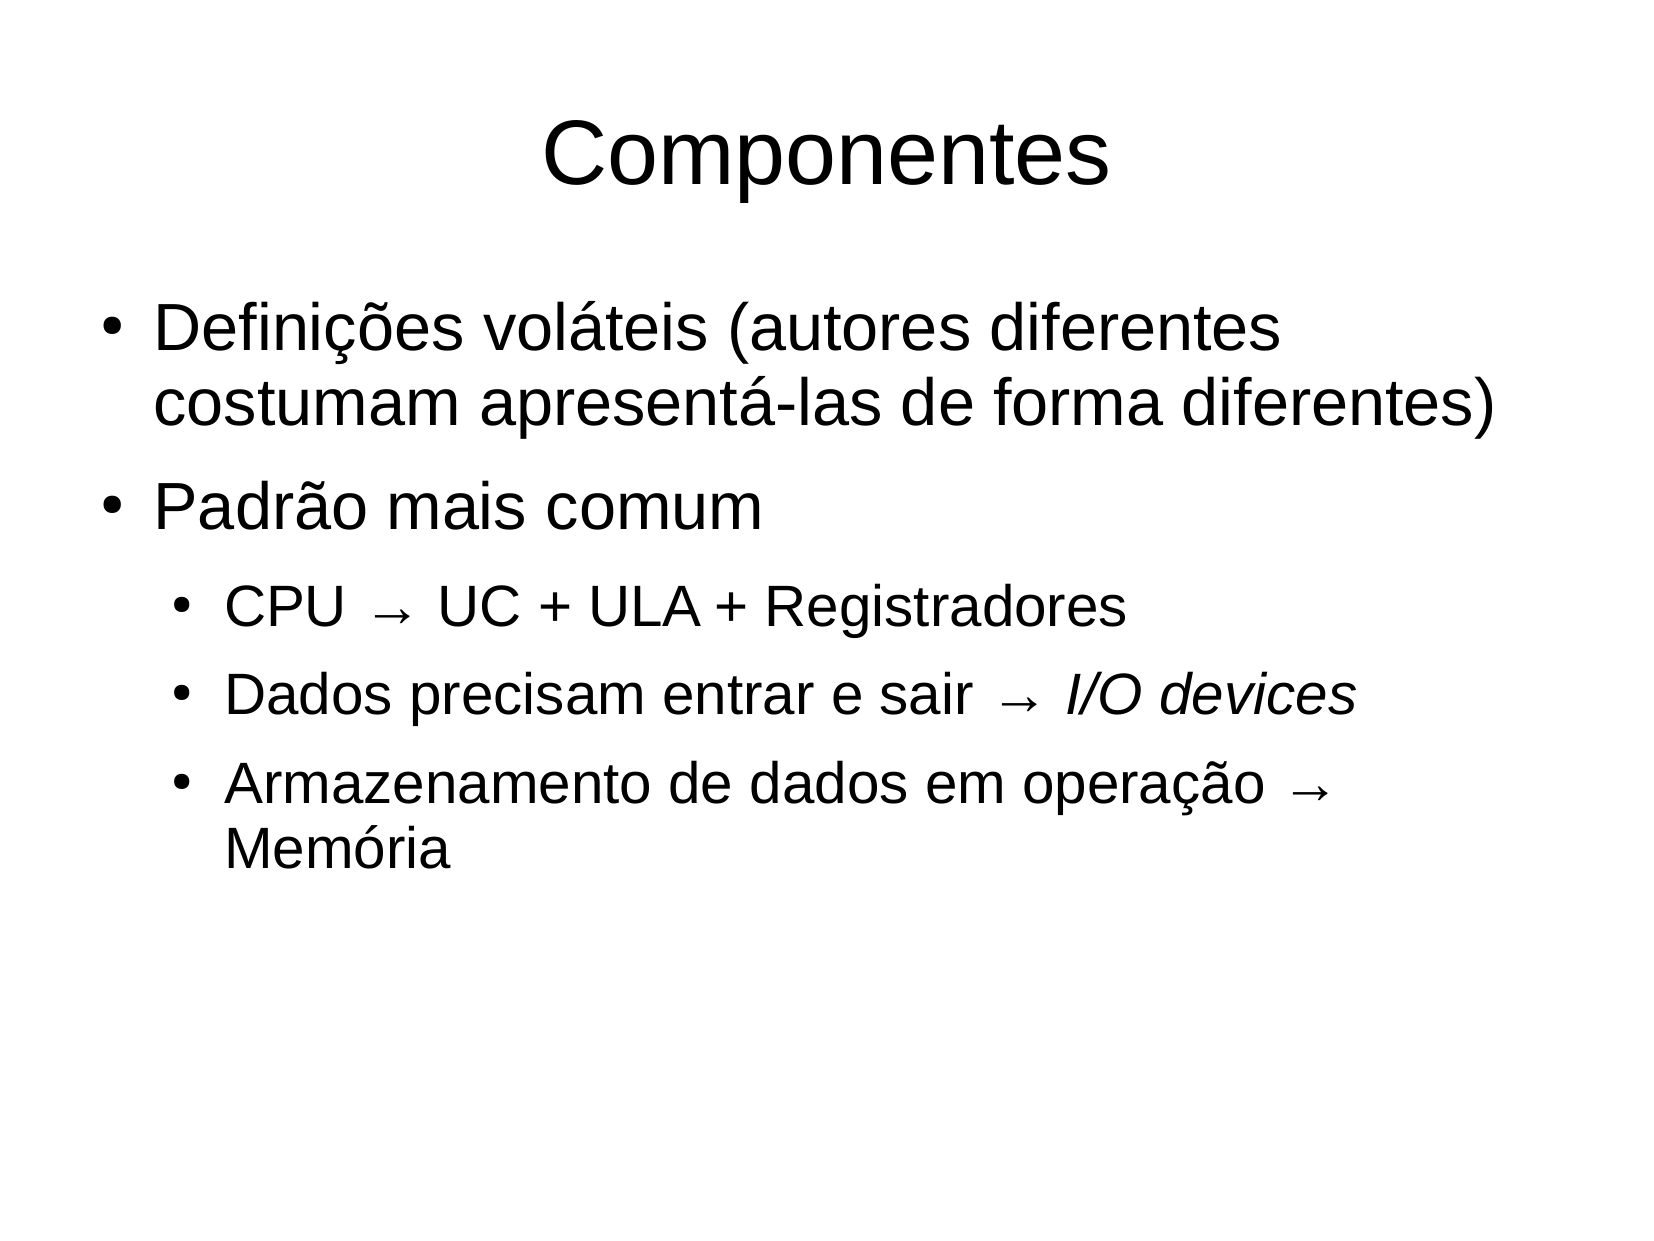

# Componentes
Definições voláteis (autores diferentes costumam apresentá-las de forma diferentes)
Padrão mais comum
CPU → UC + ULA + Registradores
Dados precisam entrar e sair → I/O devices
Armazenamento de dados em operação → Memória